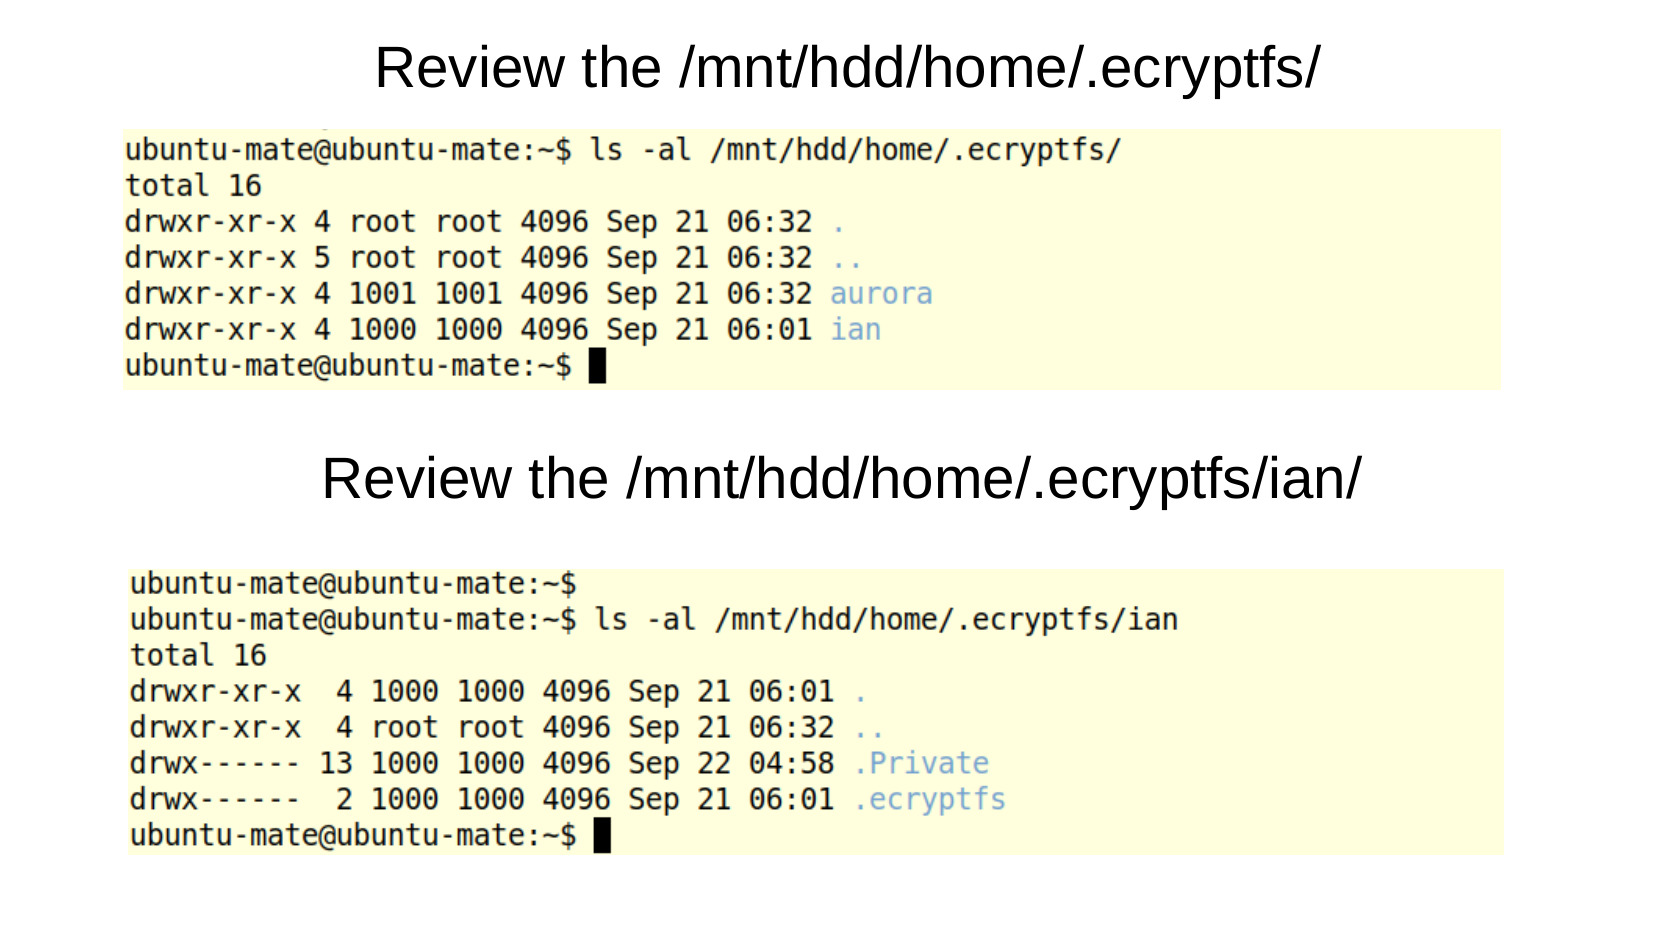

# Review the /mnt/hdd/home/.ecryptfs/
Review the /mnt/hdd/home/.ecryptfs/ian/